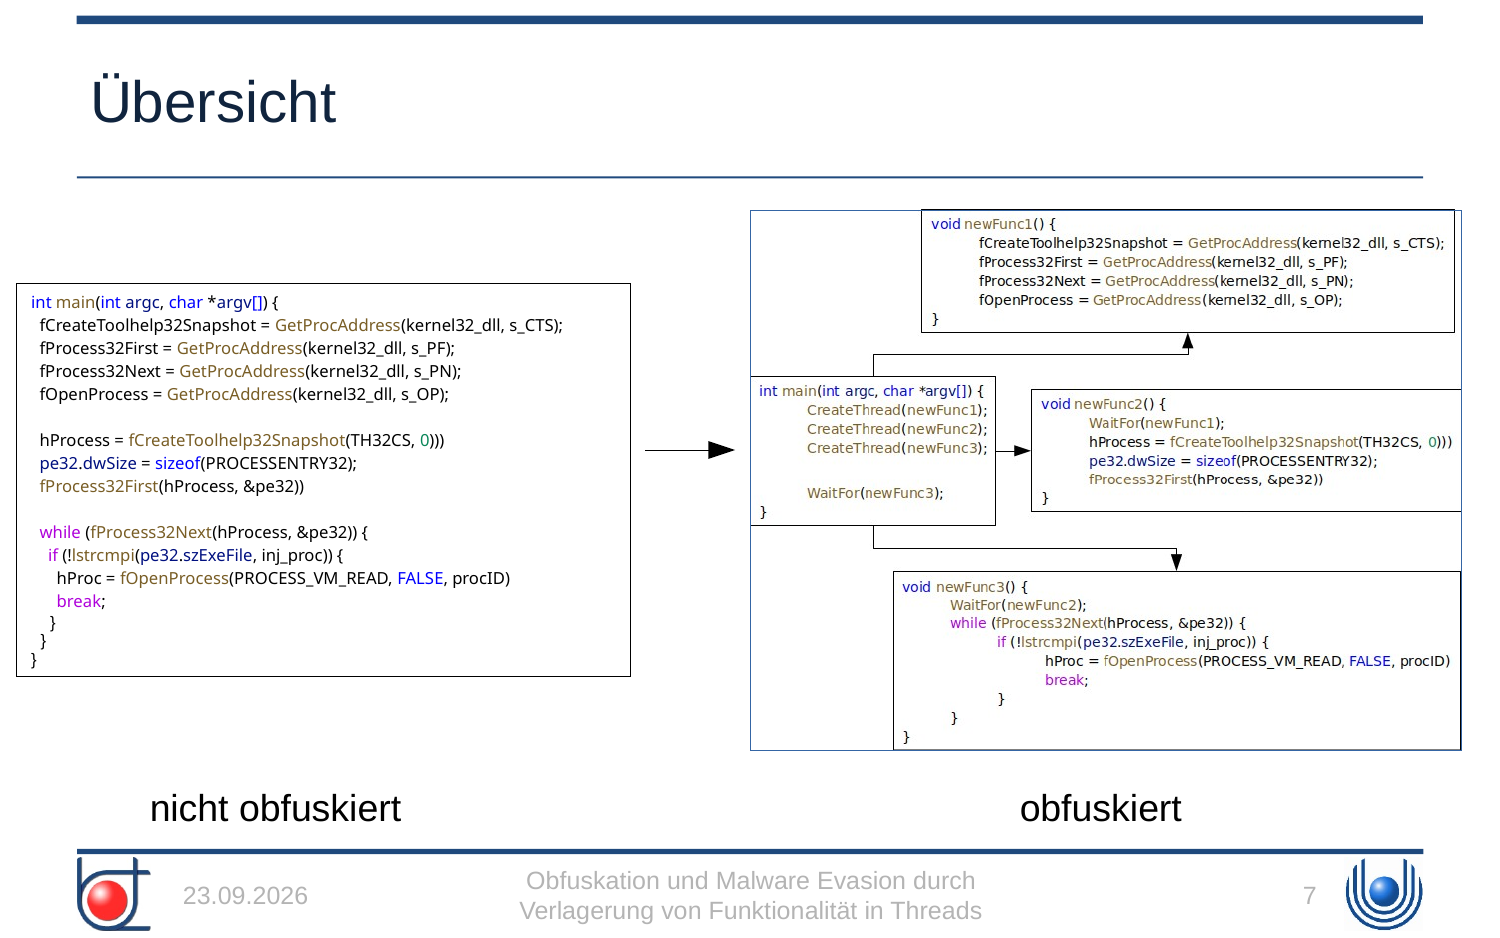

# Übersicht
int main(int argc, char *argv[]) {
 fCreateToolhelp32Snapshot = GetProcAddress(kernel32_dll, s_CTS);
 fProcess32First = GetProcAddress(kernel32_dll, s_PF);
 fProcess32Next = GetProcAddress(kernel32_dll, s_PN);
 fOpenProcess = GetProcAddress(kernel32_dll, s_OP);
 hProcess = fCreateToolhelp32Snapshot(TH32CS, 0)))
 pe32.dwSize = sizeof(PROCESSENTRY32);
 fProcess32First(hProcess, &pe32))
 while (fProcess32Next(hProcess, &pe32)) {
 if (!lstrcmpi(pe32.szExeFile, inj_proc)) {
 hProc = fOpenProcess(PROCESS_VM_READ, FALSE, procID)
 break;
 }
 }
}
nicht obfuskiert
obfuskiert
Obfuskation und Malware Evasion durch Verlagerung von Funktionalität in Threads